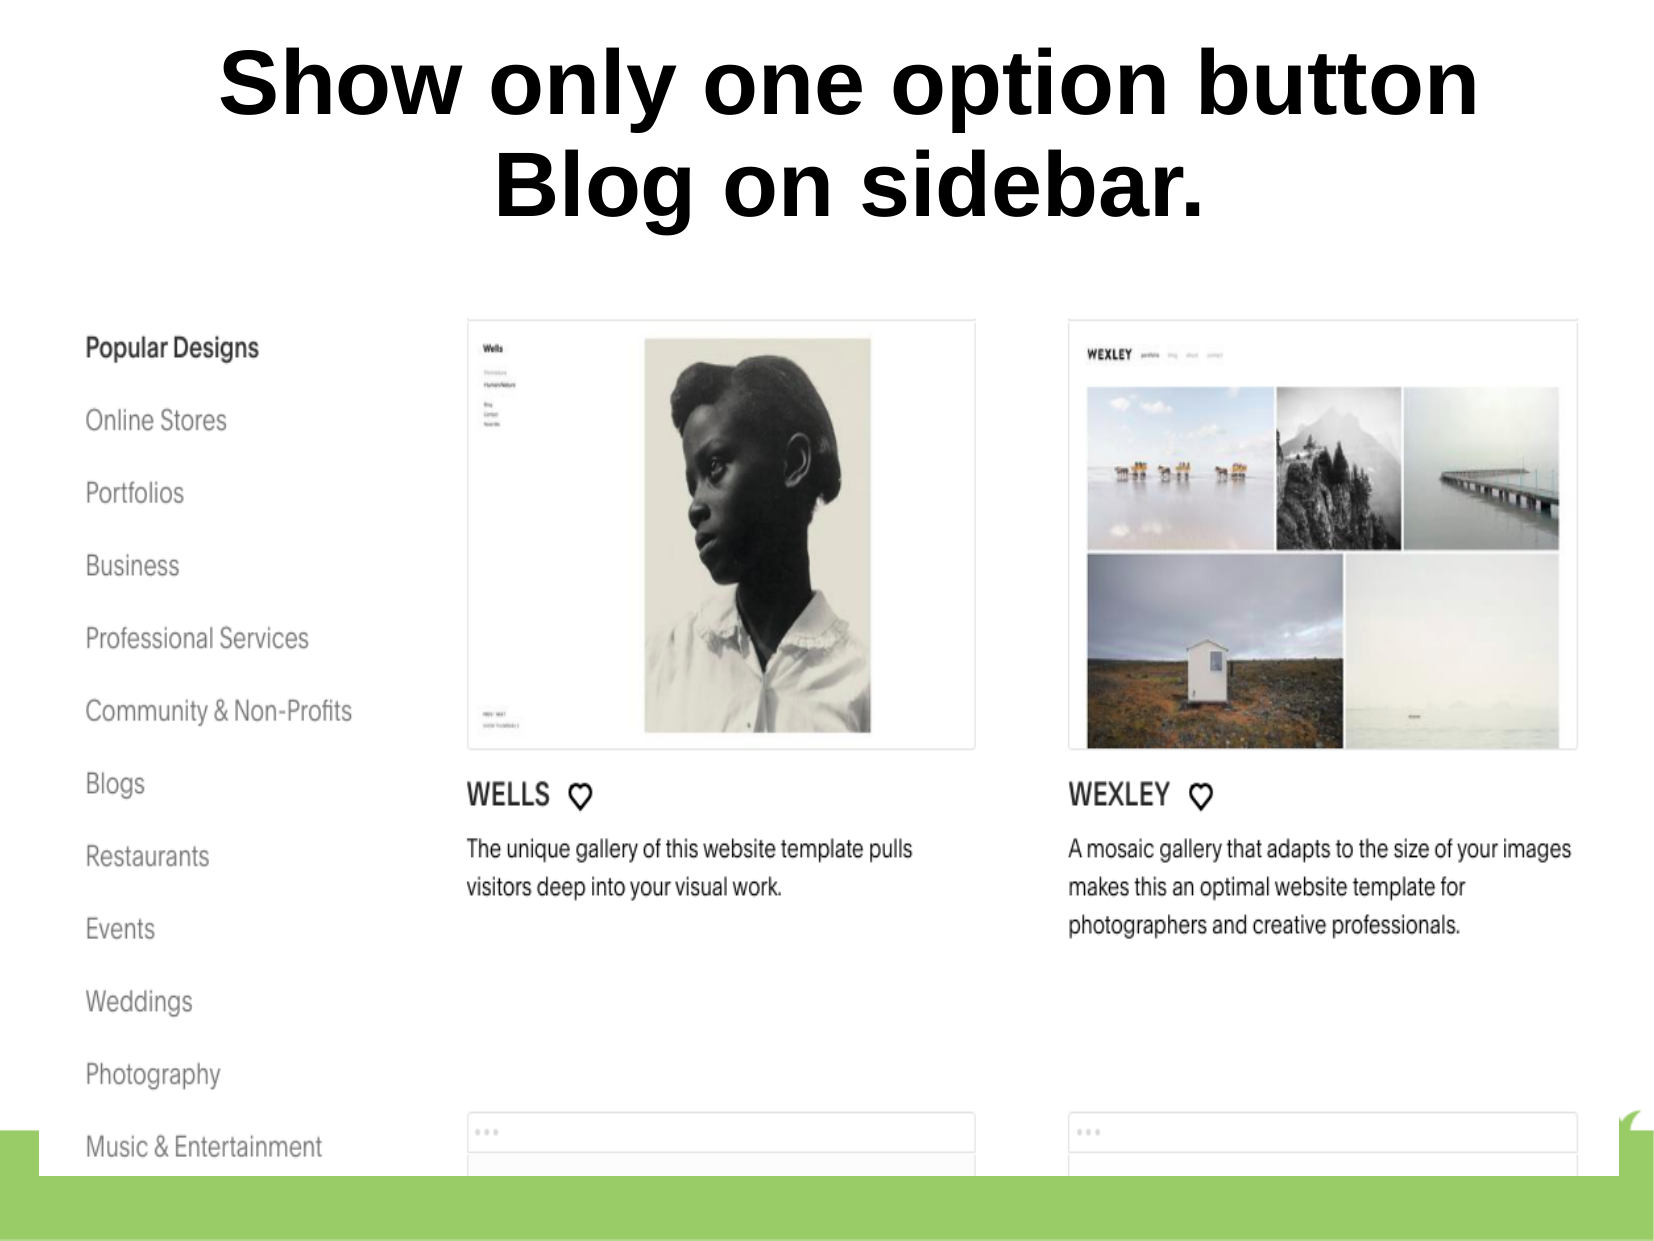

# Show only one option button Blog on sidebar.